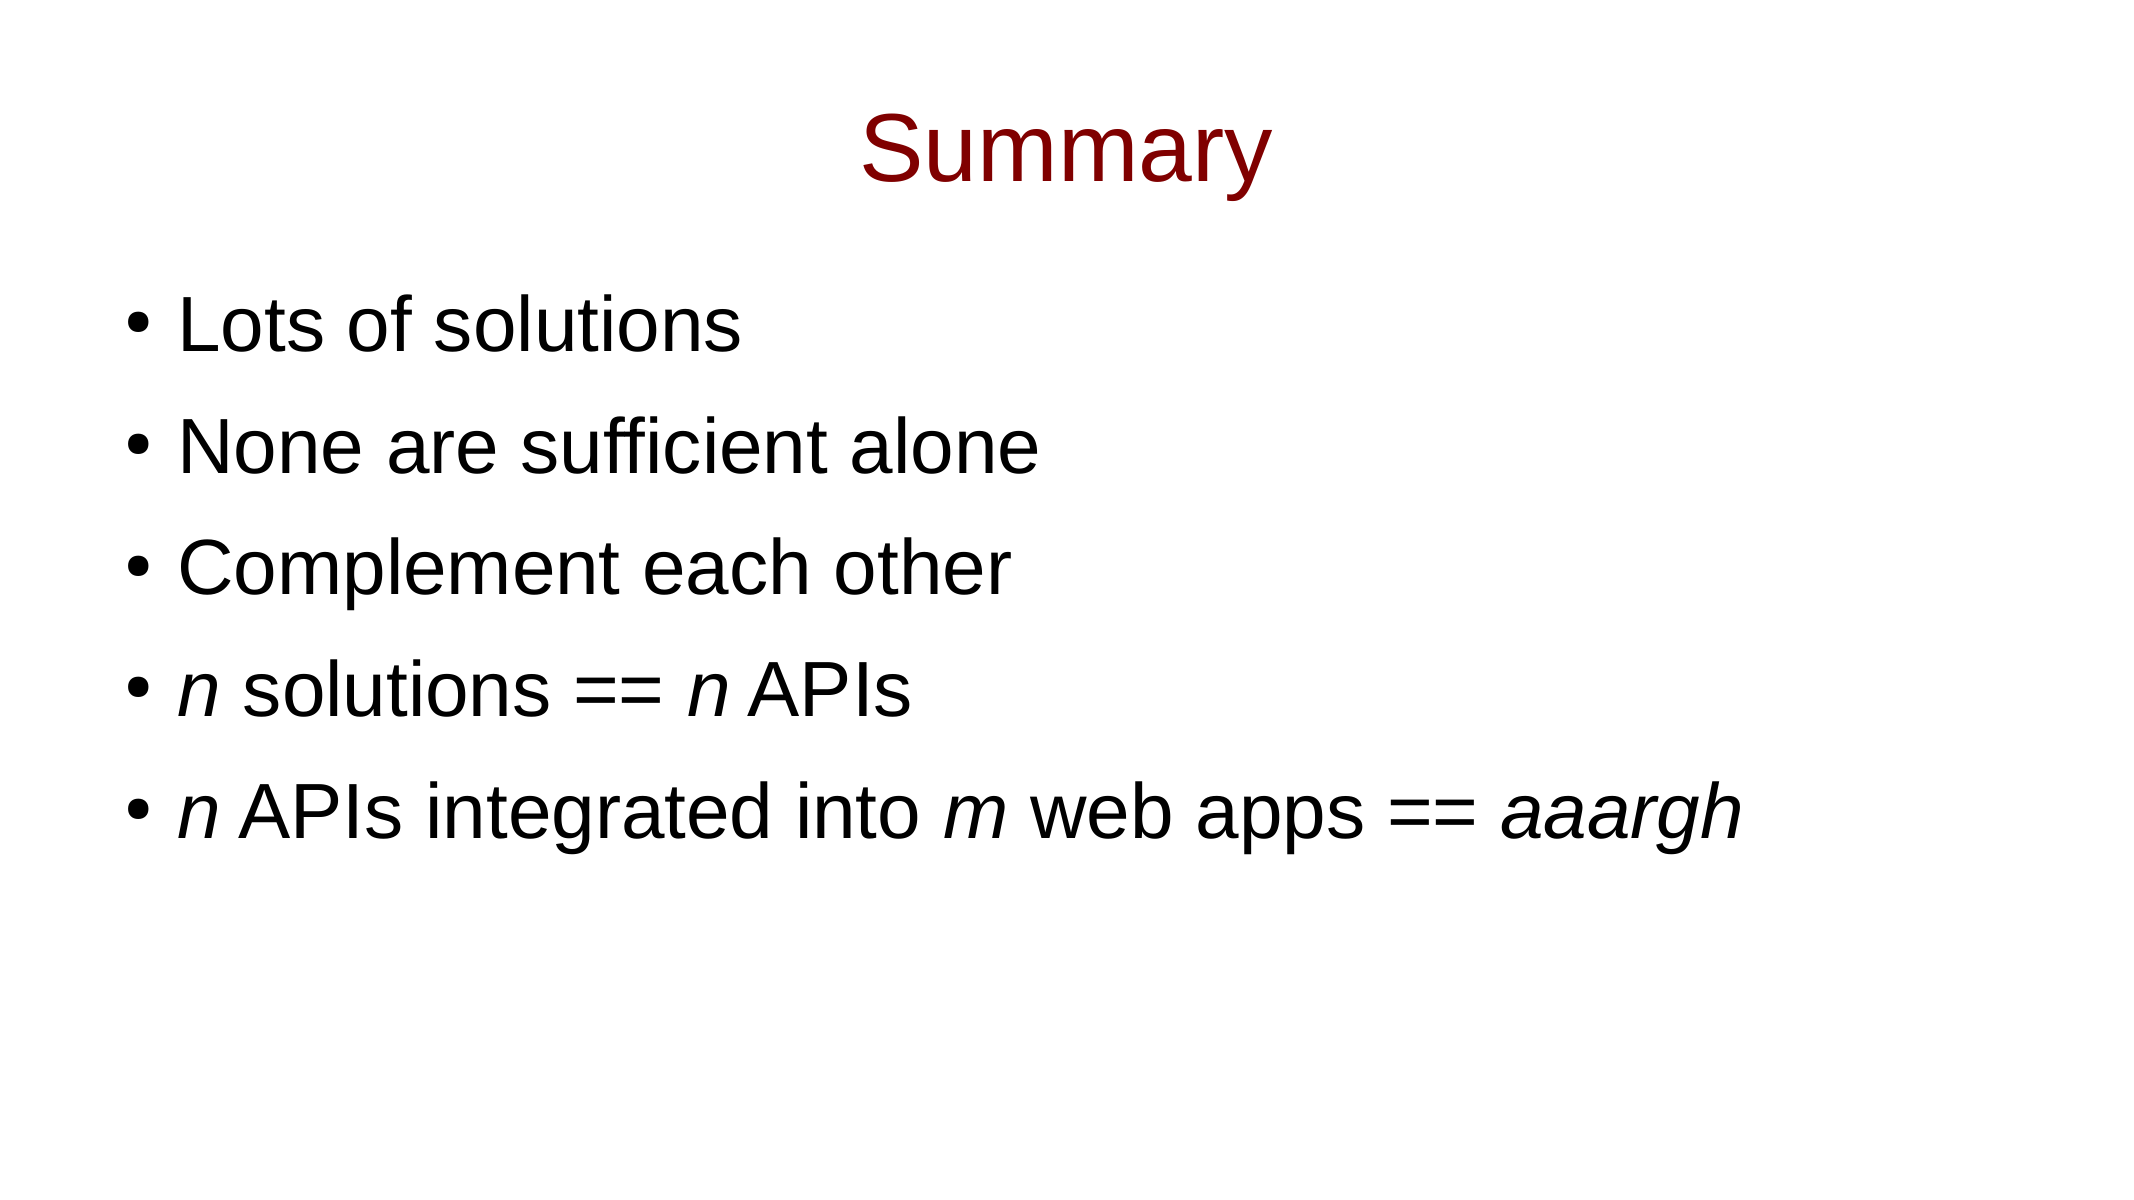

# Summary
Lots of solutions
None are sufficient alone
Complement each other
n solutions == n APIs
n APIs integrated into m web apps == aaargh